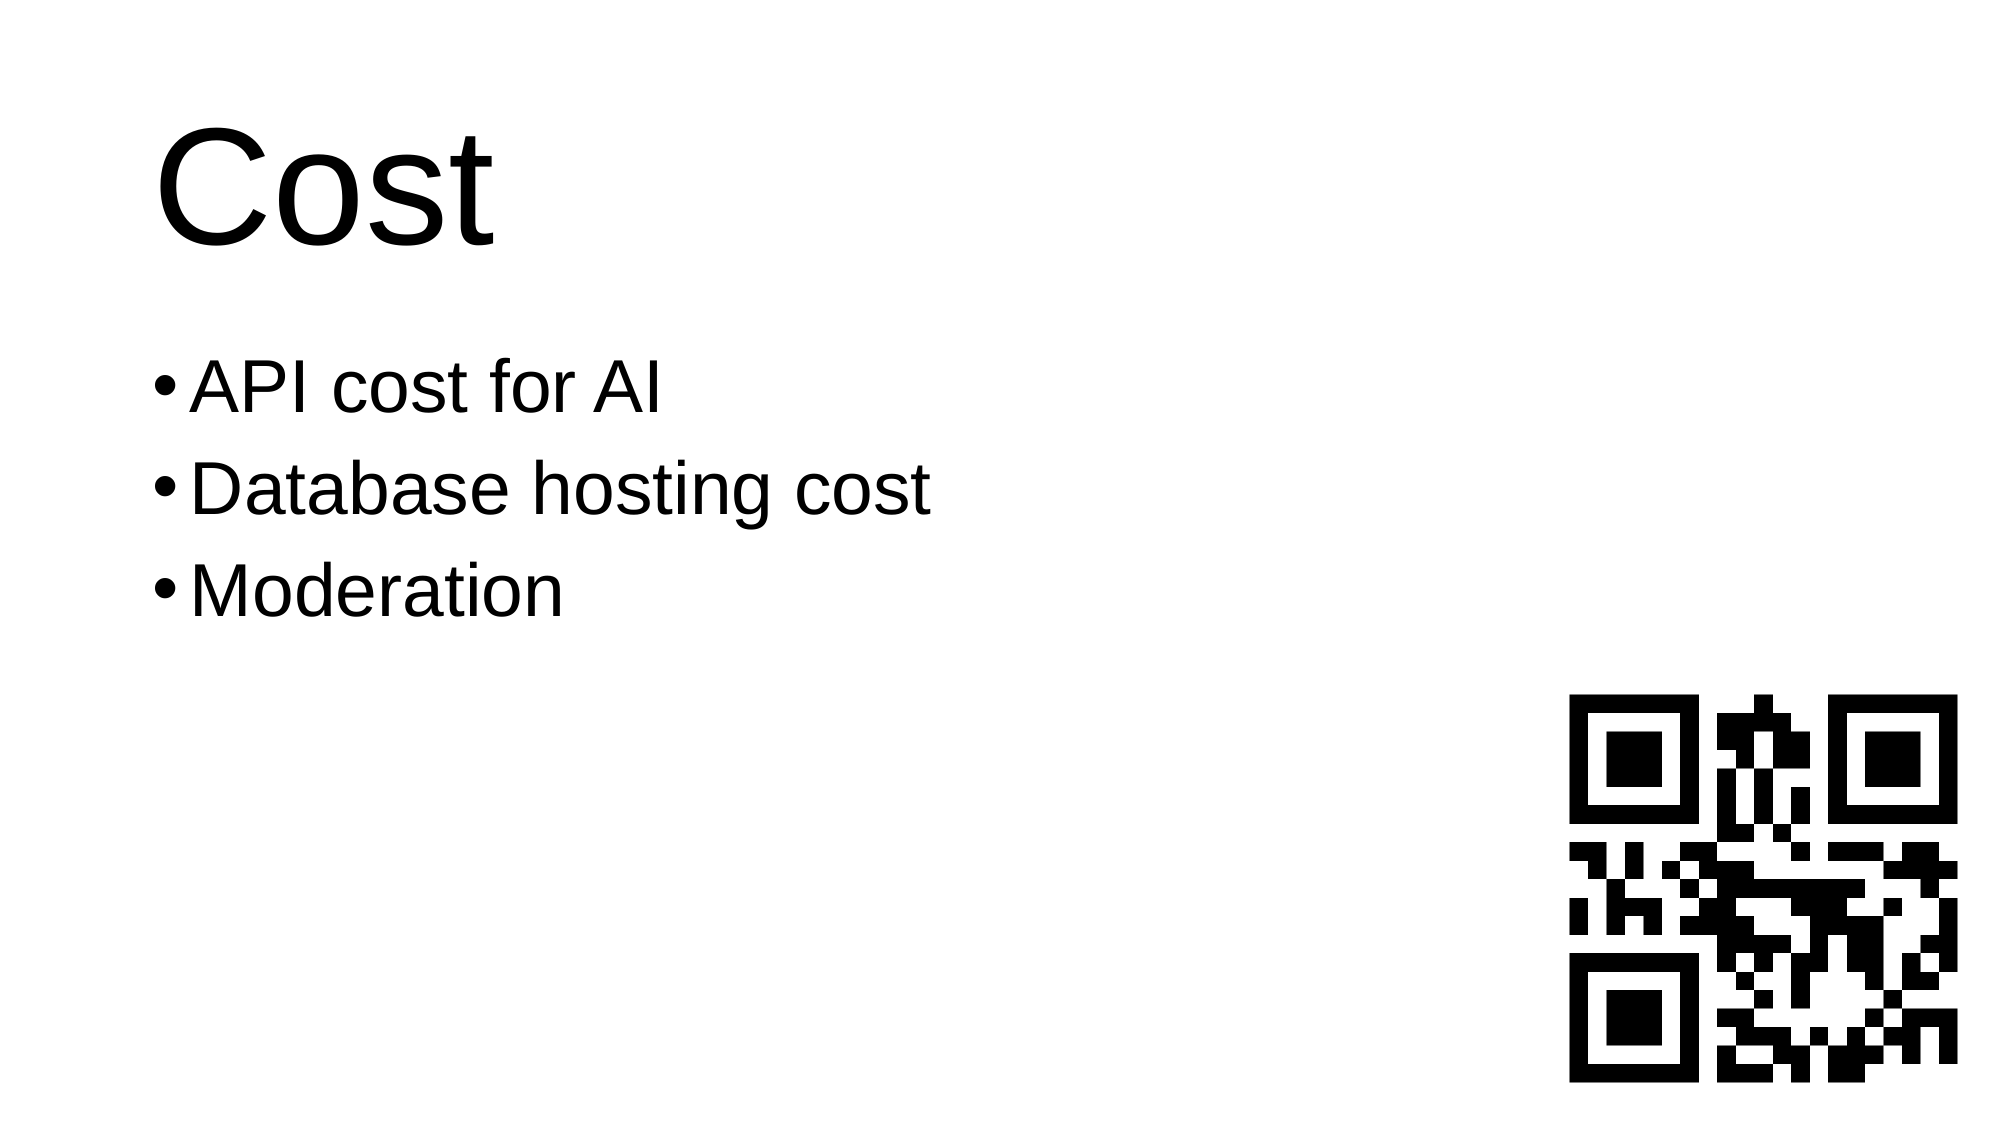

Cost
API cost for AI
Database hosting cost
Moderation